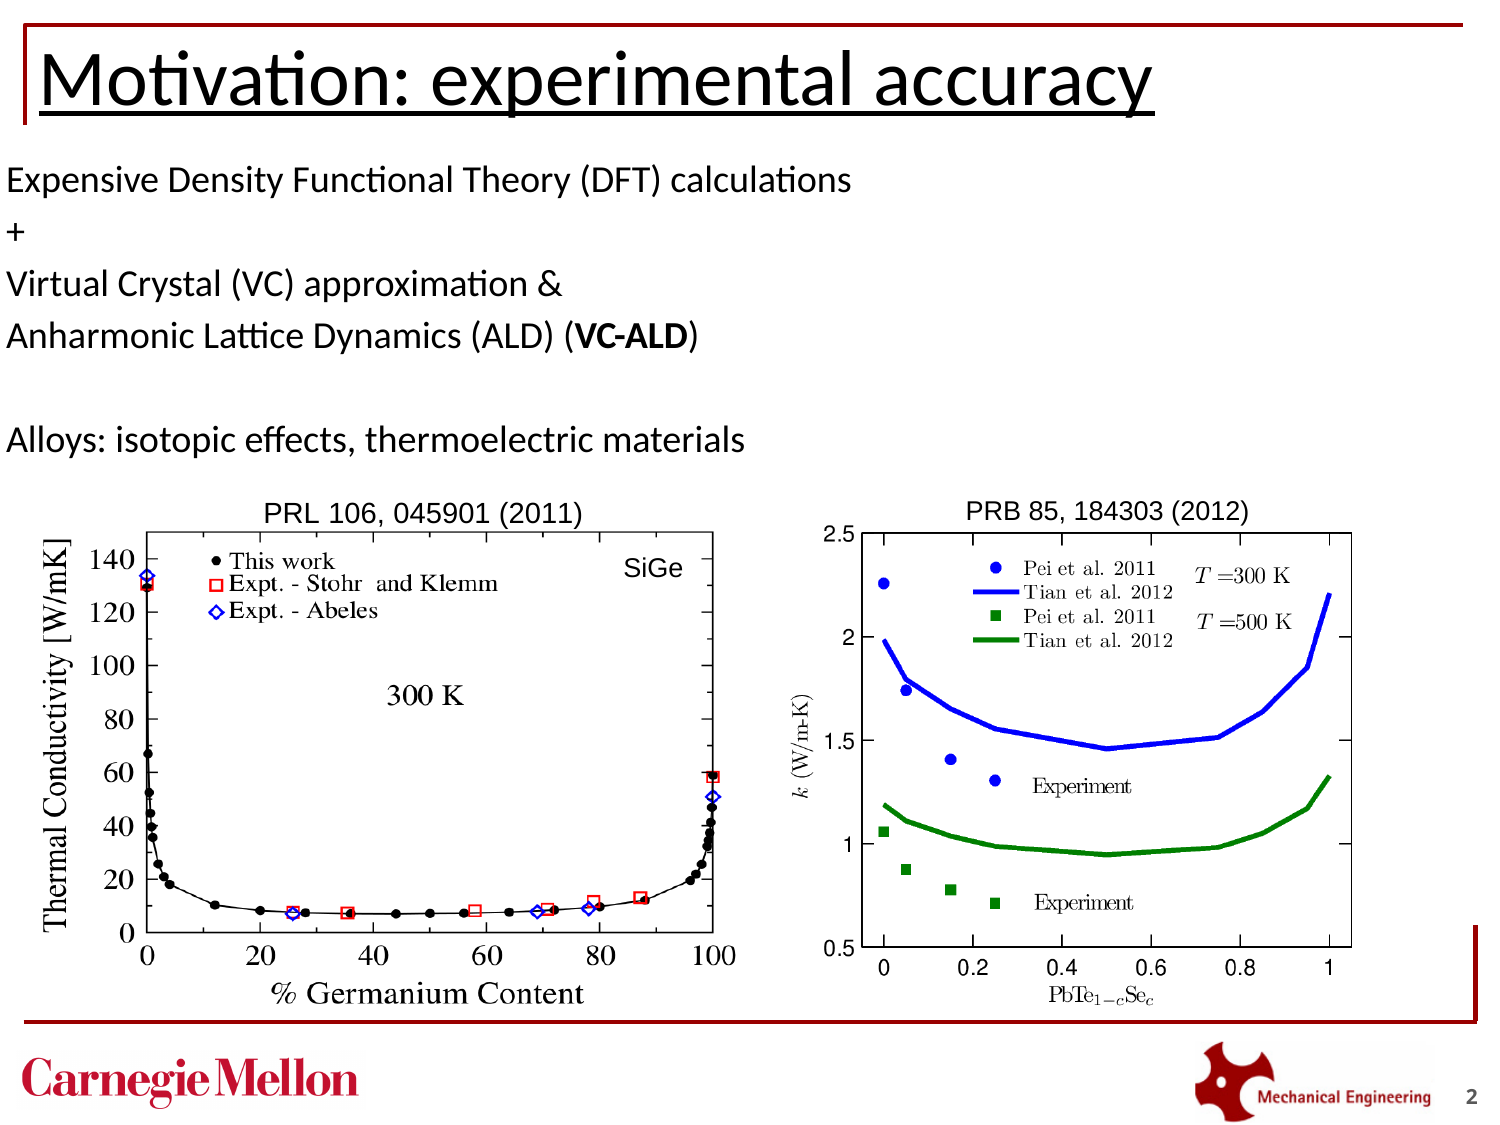

Motivation: experimental accuracy
# Expensive Density Functional Theory (DFT) calculations
+
Virtual Crystal (VC) approximation &
Anharmonic Lattice Dynamics (ALD) (VC-ALD)
Alloys: isotopic effects, thermoelectric materials
PRB 85, 184303 (2012)
PRL 106, 045901 (2011)
SiGe